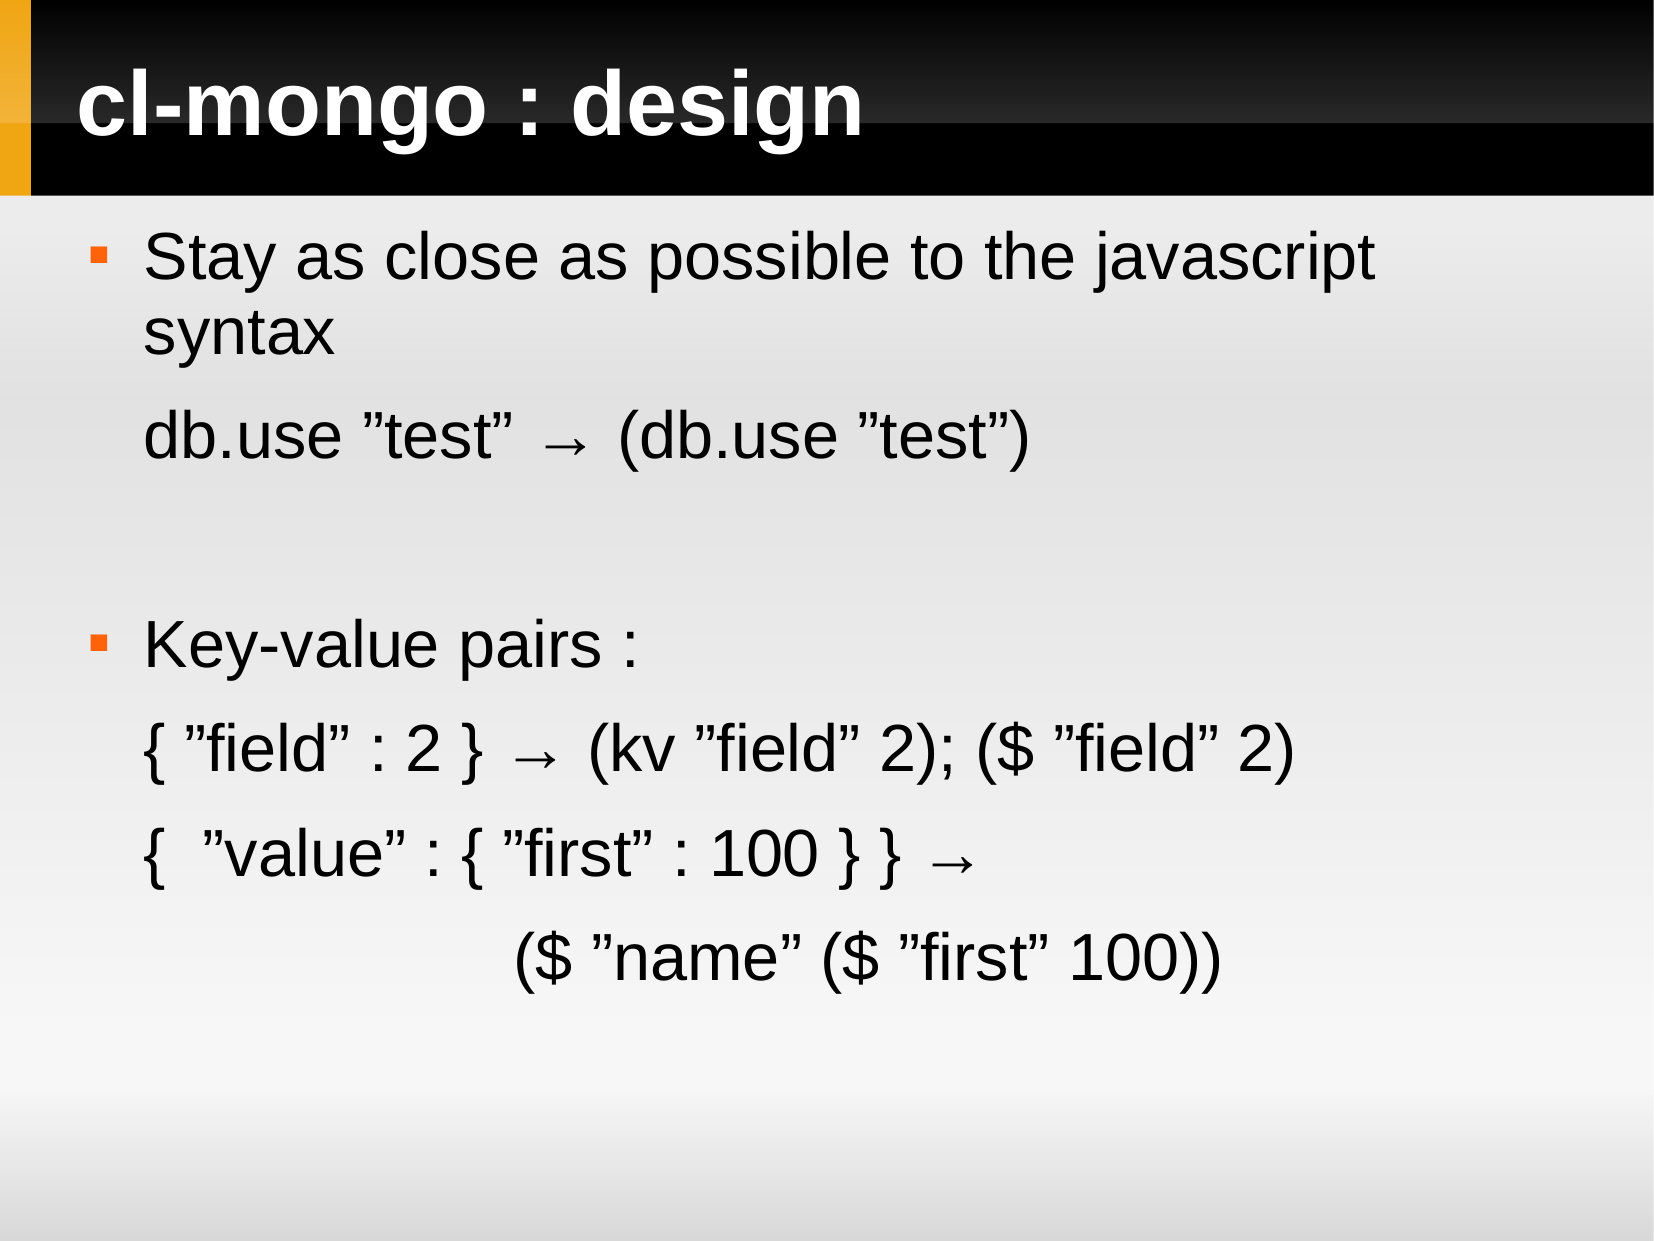

# cl-mongo : design
Stay as close as possible to the javascript syntax
db.use ”test” → (db.use ”test”)
Key-value pairs :
{ ”field” : 2 } → (kv ”field” 2); ($ ”field” 2)
{ ”value” : { ”first” : 100 } } →
 ($ ”name” ($ ”first” 100))